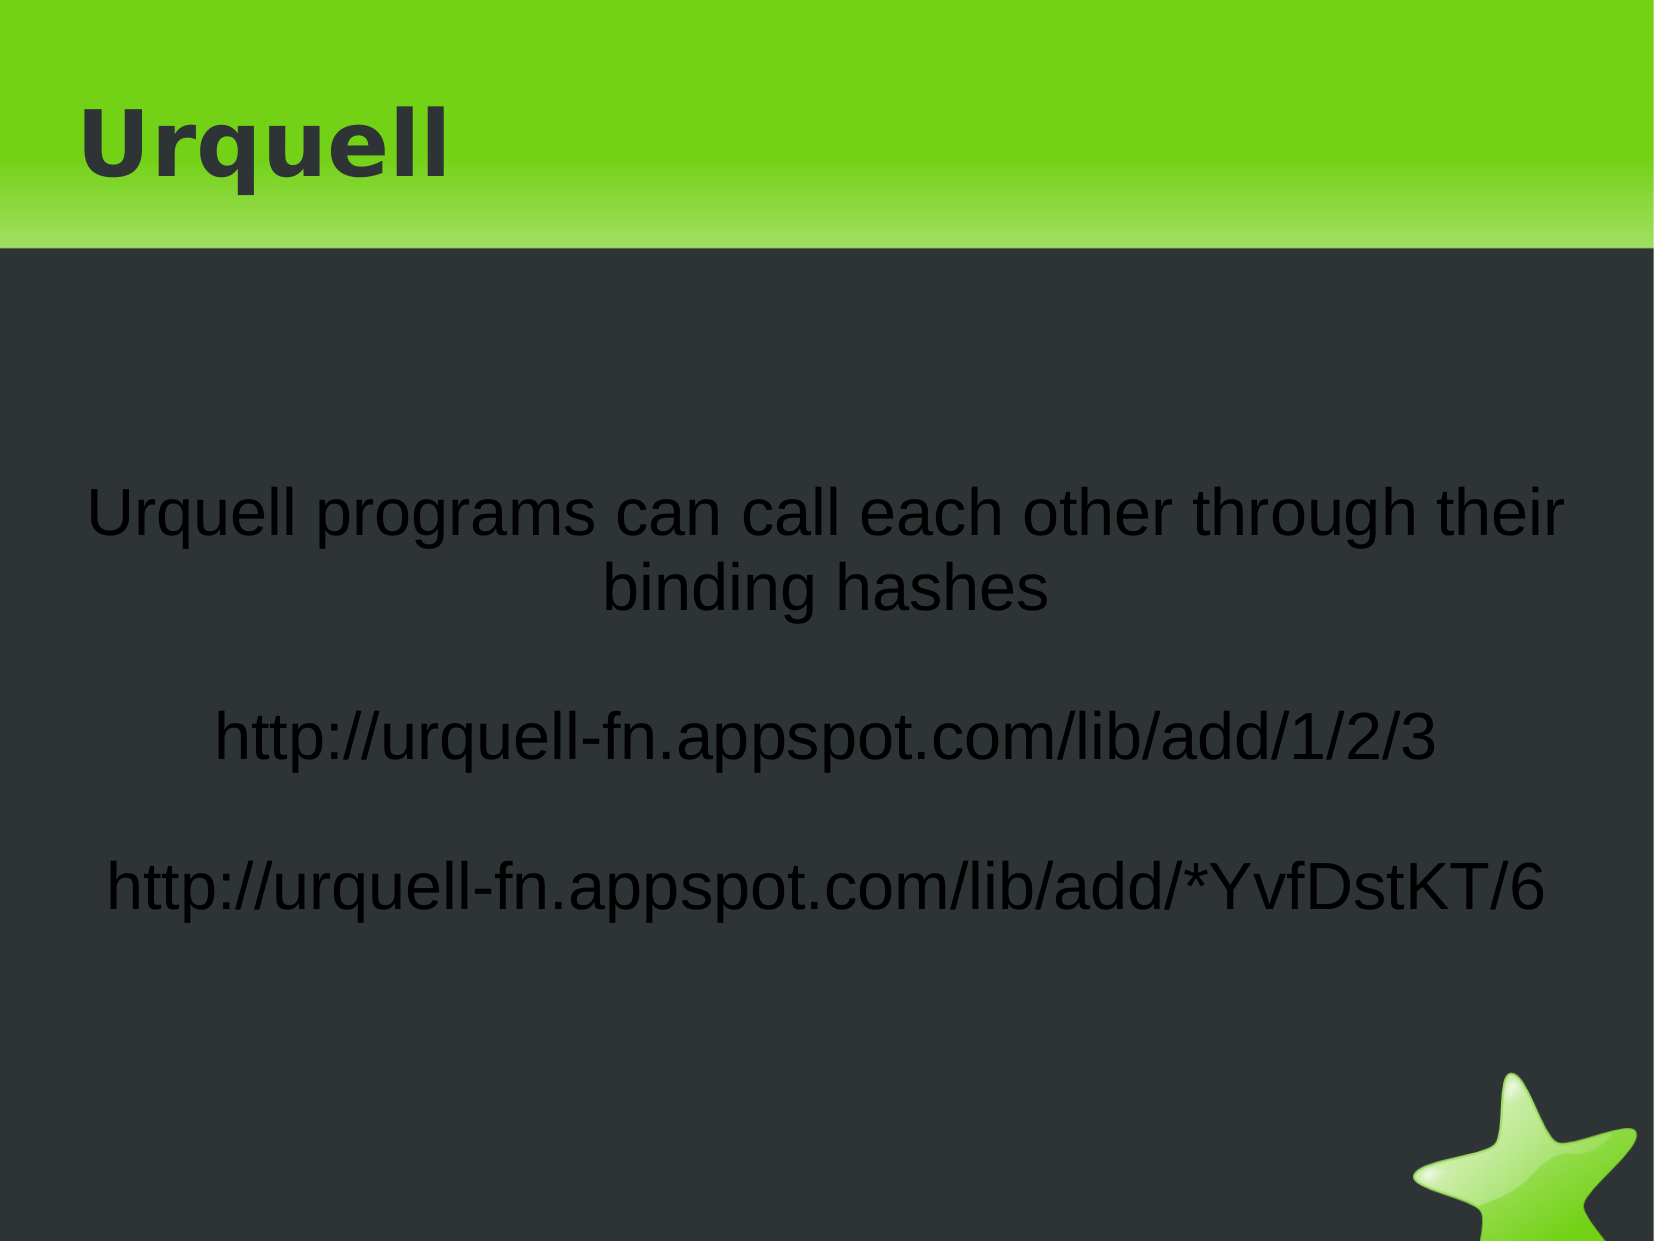

# Urquell
Urquell programs can call each other through their binding hashes
http://urquell-fn.appspot.com/lib/add/1/2/3
http://urquell-fn.appspot.com/lib/add/*YvfDstKT/6